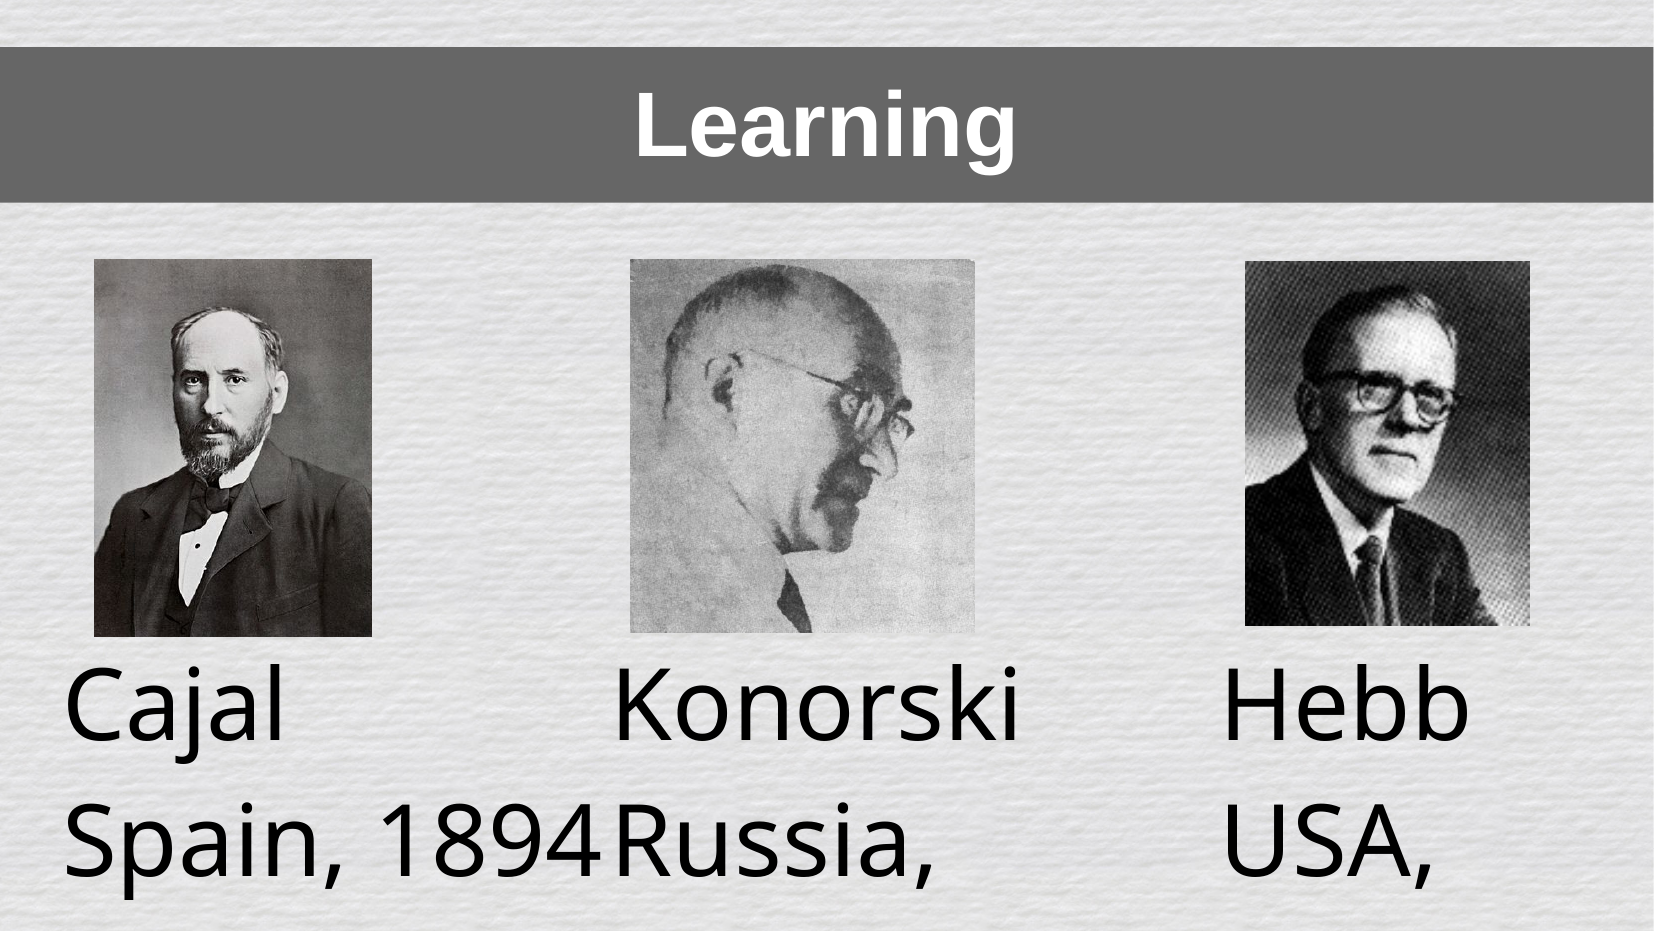

# Learning
Cajal
Spain, 1894
Konorski
Russia, 1948
Hebb
USA, 1949